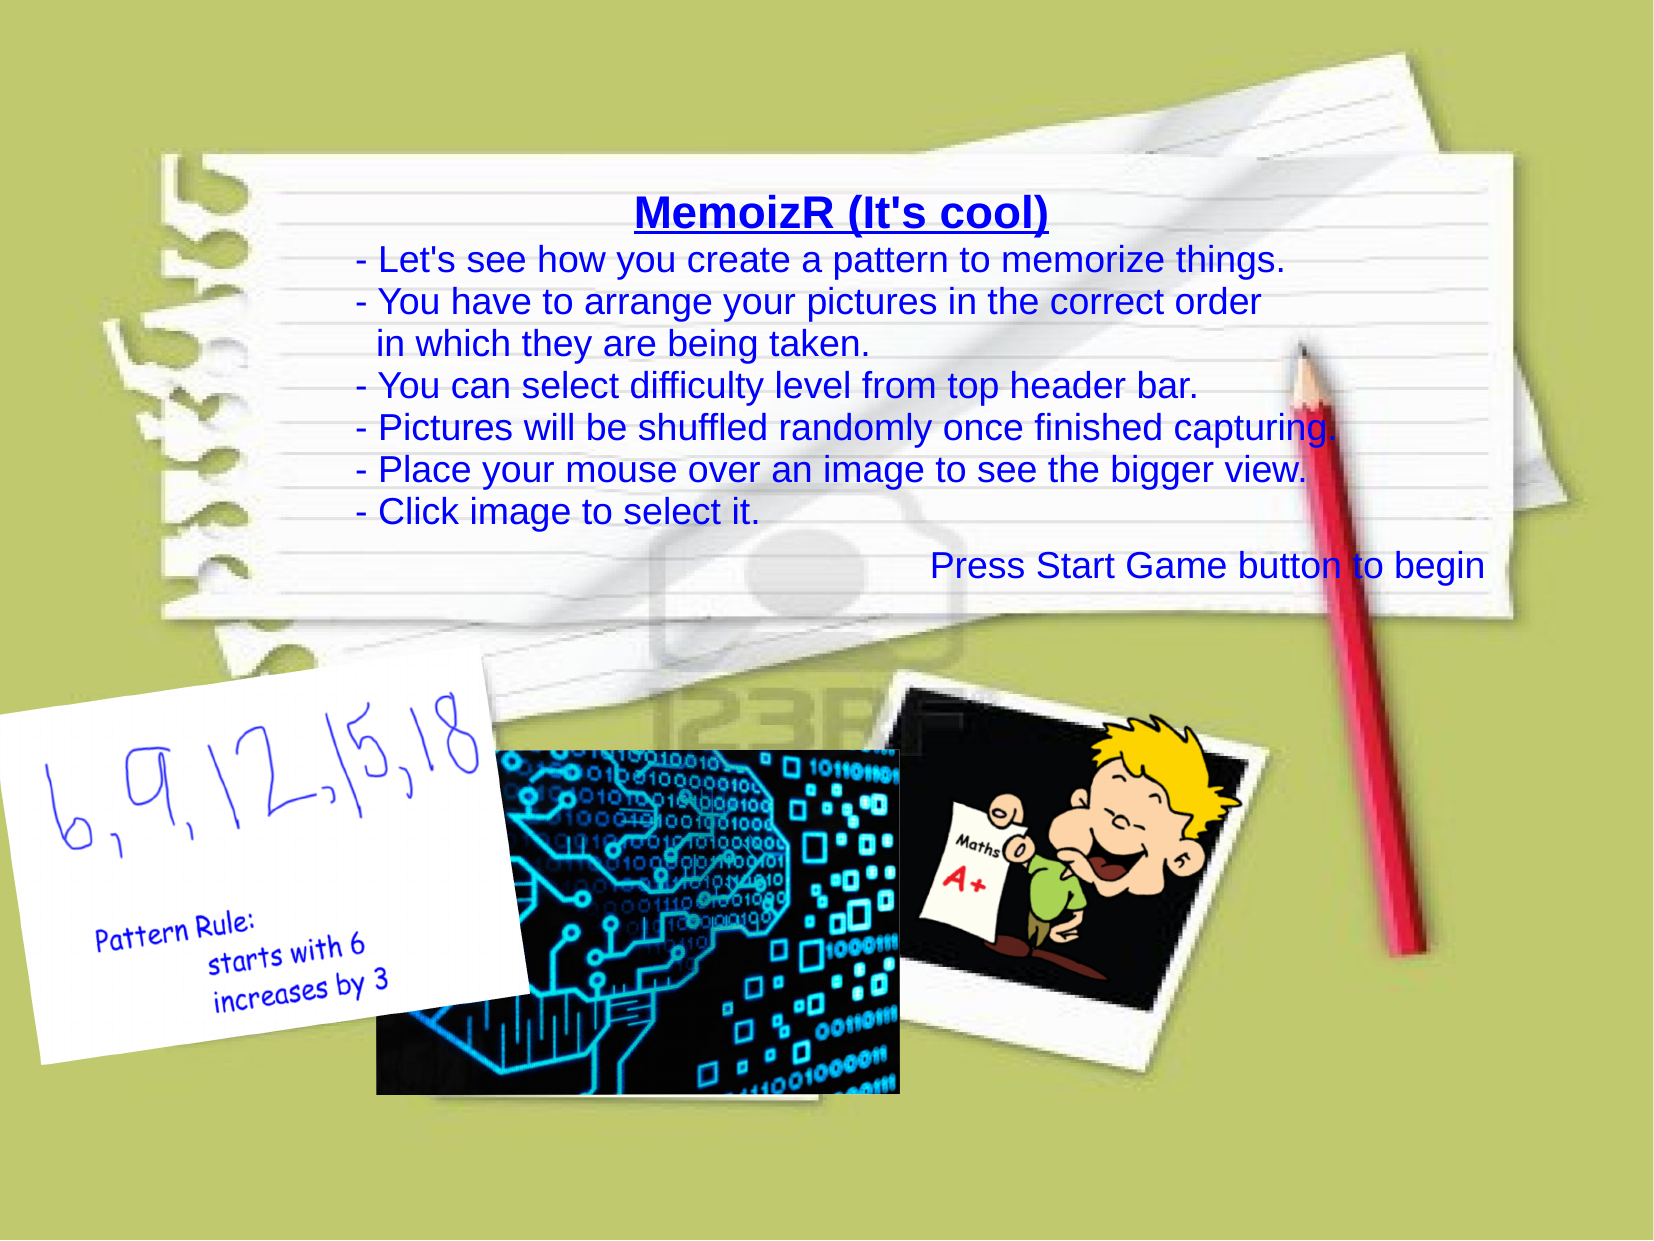

#
MemoizR (It's cool)
 - Let's see how you create a pattern to memorize things.
 - You have to arrange your pictures in the correct order
 in which they are being taken.
 - You can select difficulty level from top header bar.
 - Pictures will be shuffled randomly once finished capturing.
 - Place your mouse over an image to see the bigger view.
 - Click image to select it.
Press Start Game button to begin